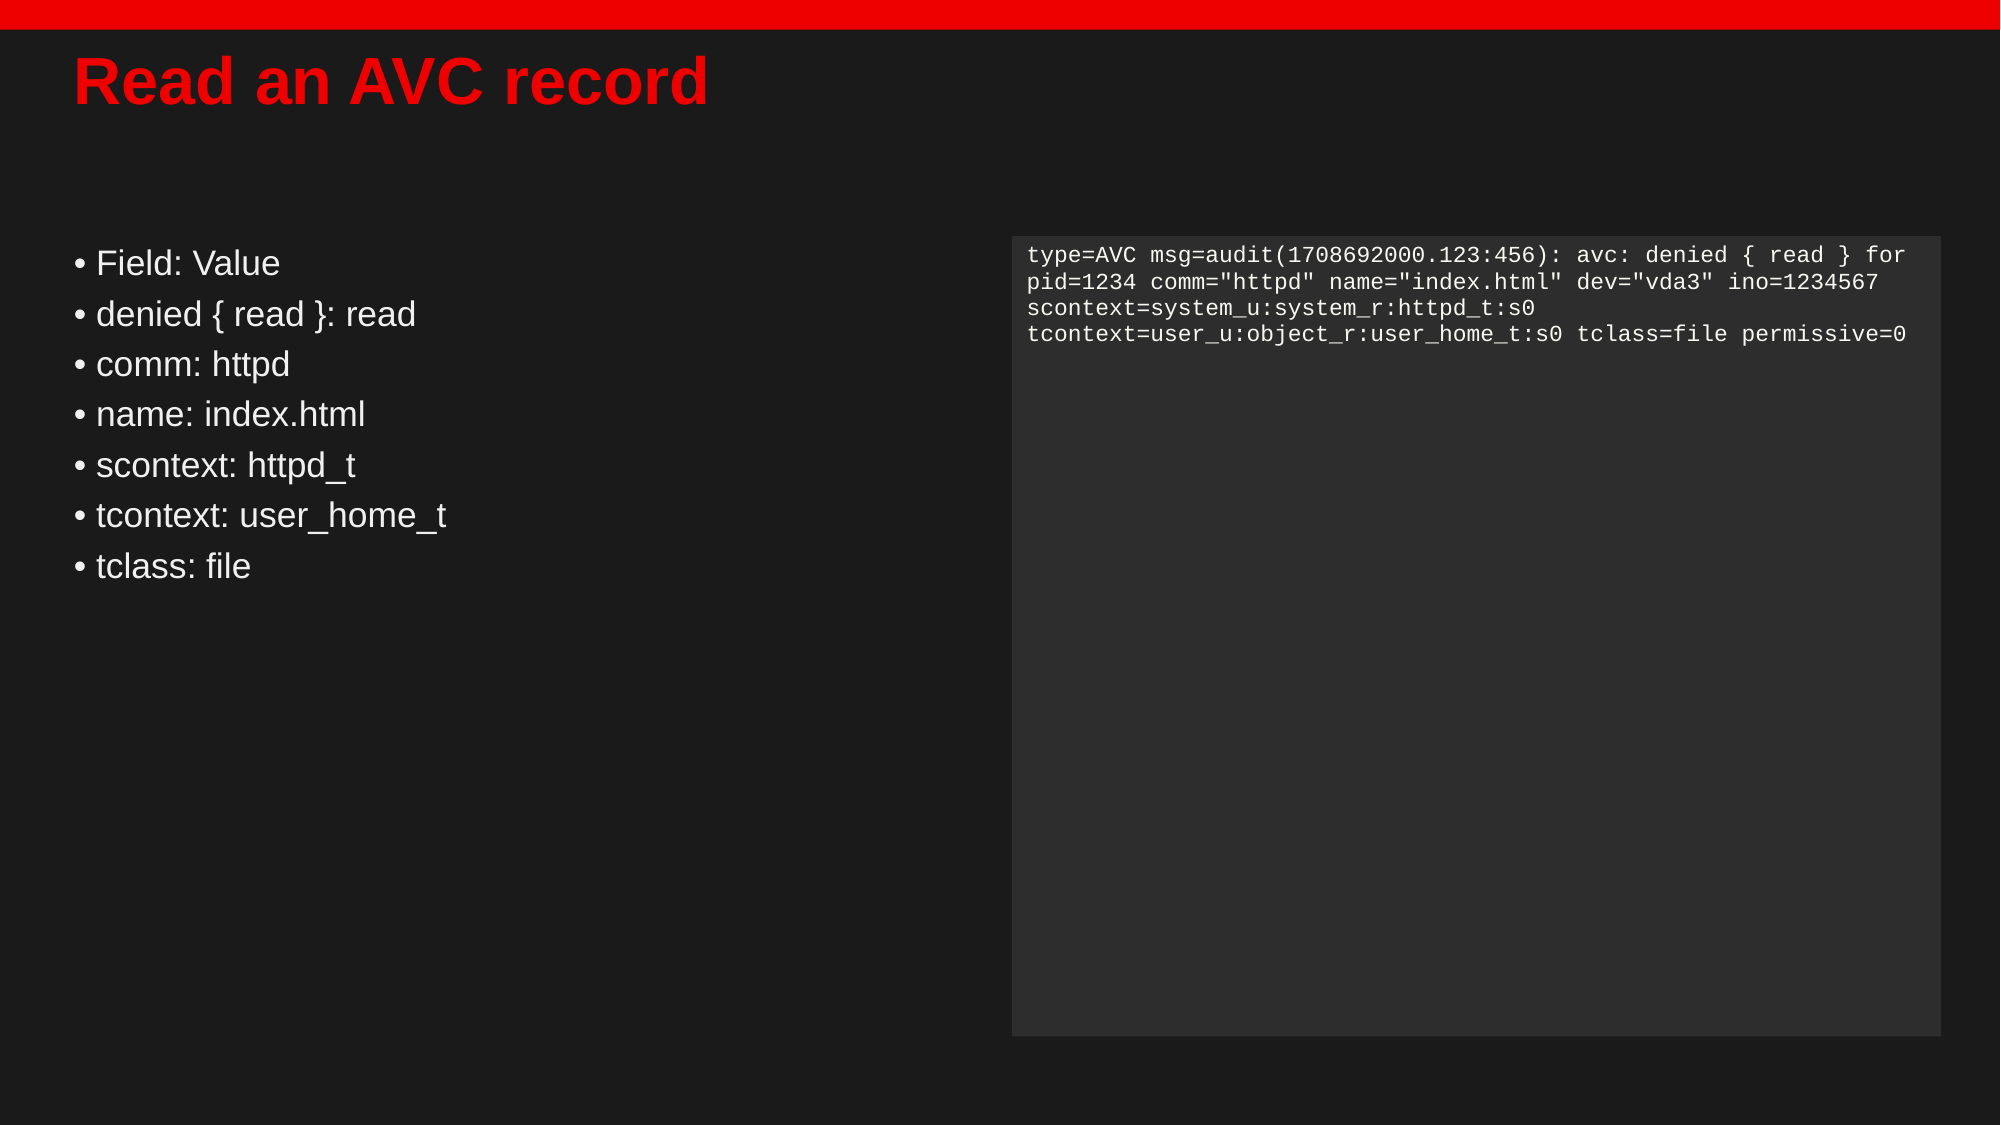

Read an AVC record
• Field: Value
• denied { read }: read
• comm: httpd
• name: index.html
• scontext: httpd_t
• tcontext: user_home_t
• tclass: file
type=AVC msg=audit(1708692000.123:456): avc: denied { read } for pid=1234 comm="httpd" name="index.html" dev="vda3" ino=1234567 scontext=system_u:system_r:httpd_t:s0 tcontext=user_u:object_r:user_home_t:s0 tclass=file permissive=0